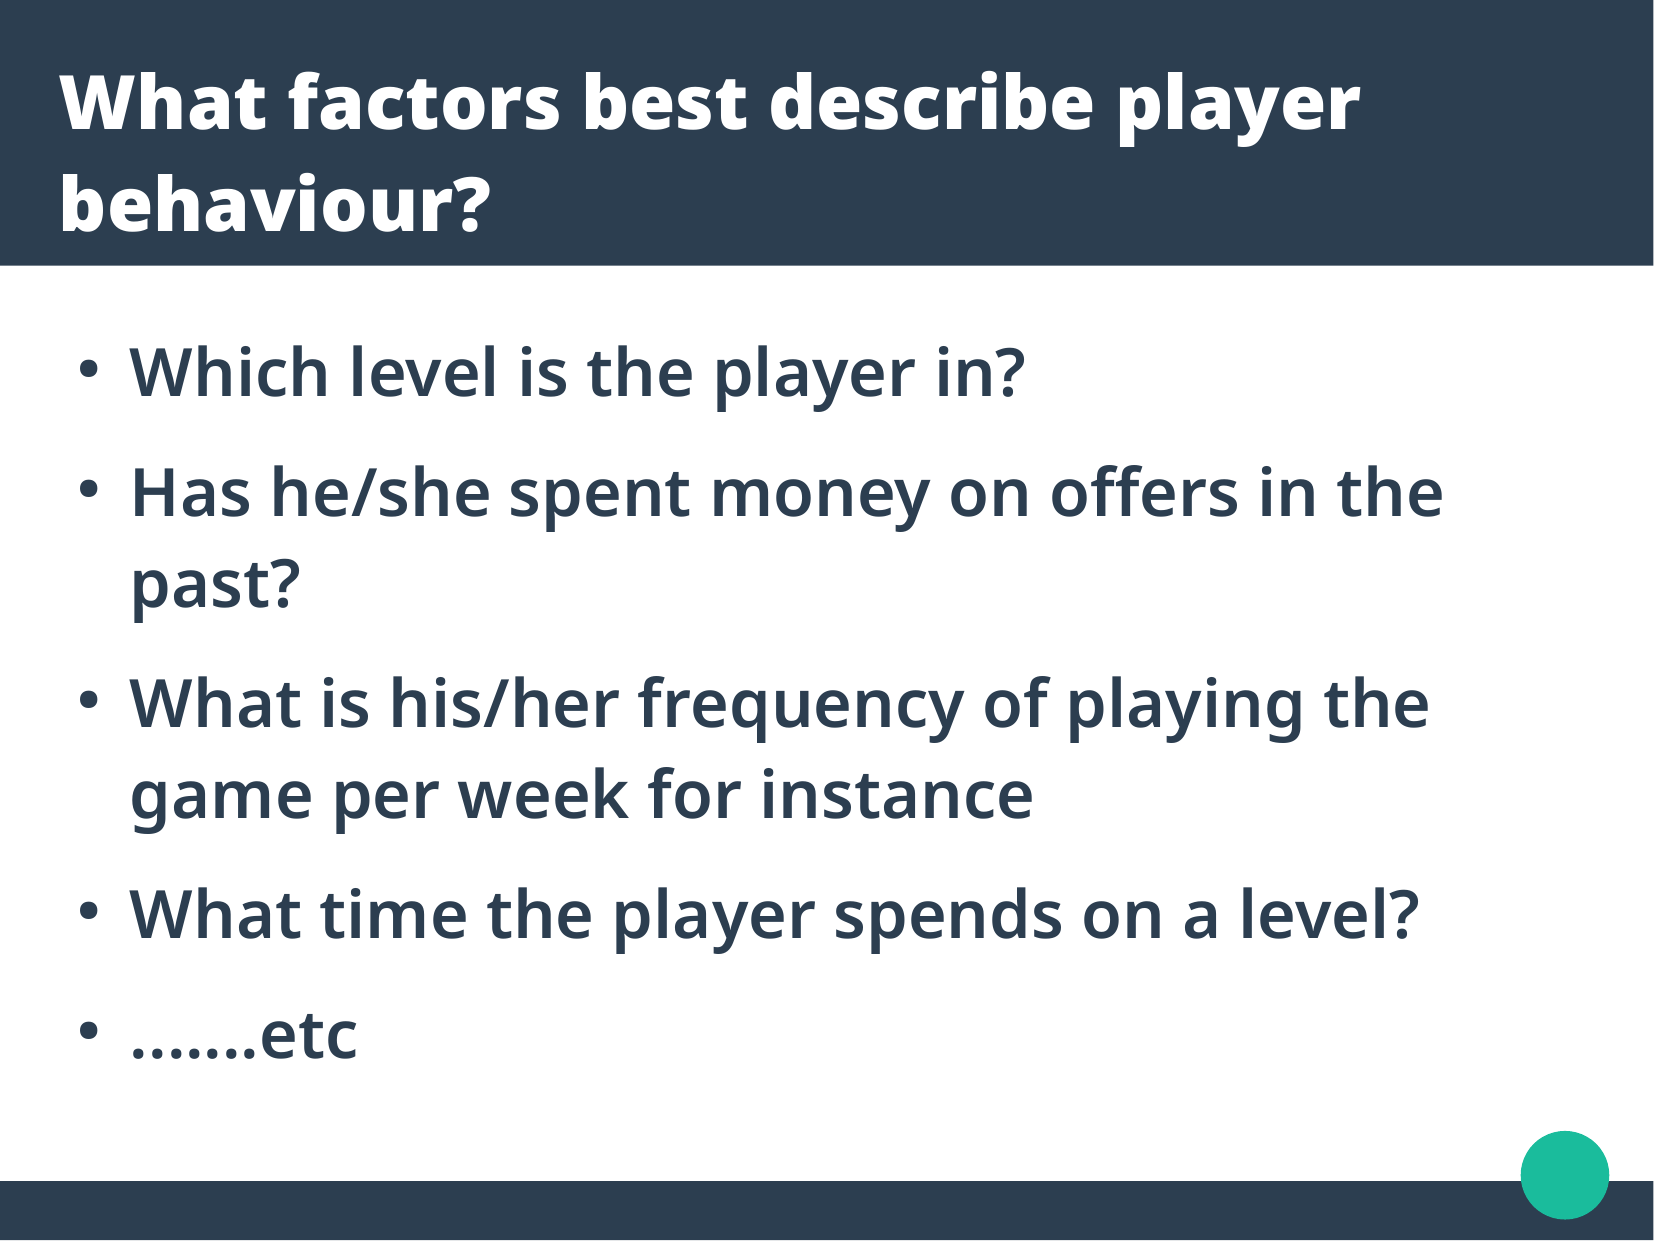

# What factors best describe player behaviour?
Which level is the player in?
Has he/she spent money on offers in the past?
What is his/her frequency of playing the game per week for instance
What time the player spends on a level?
.......etc